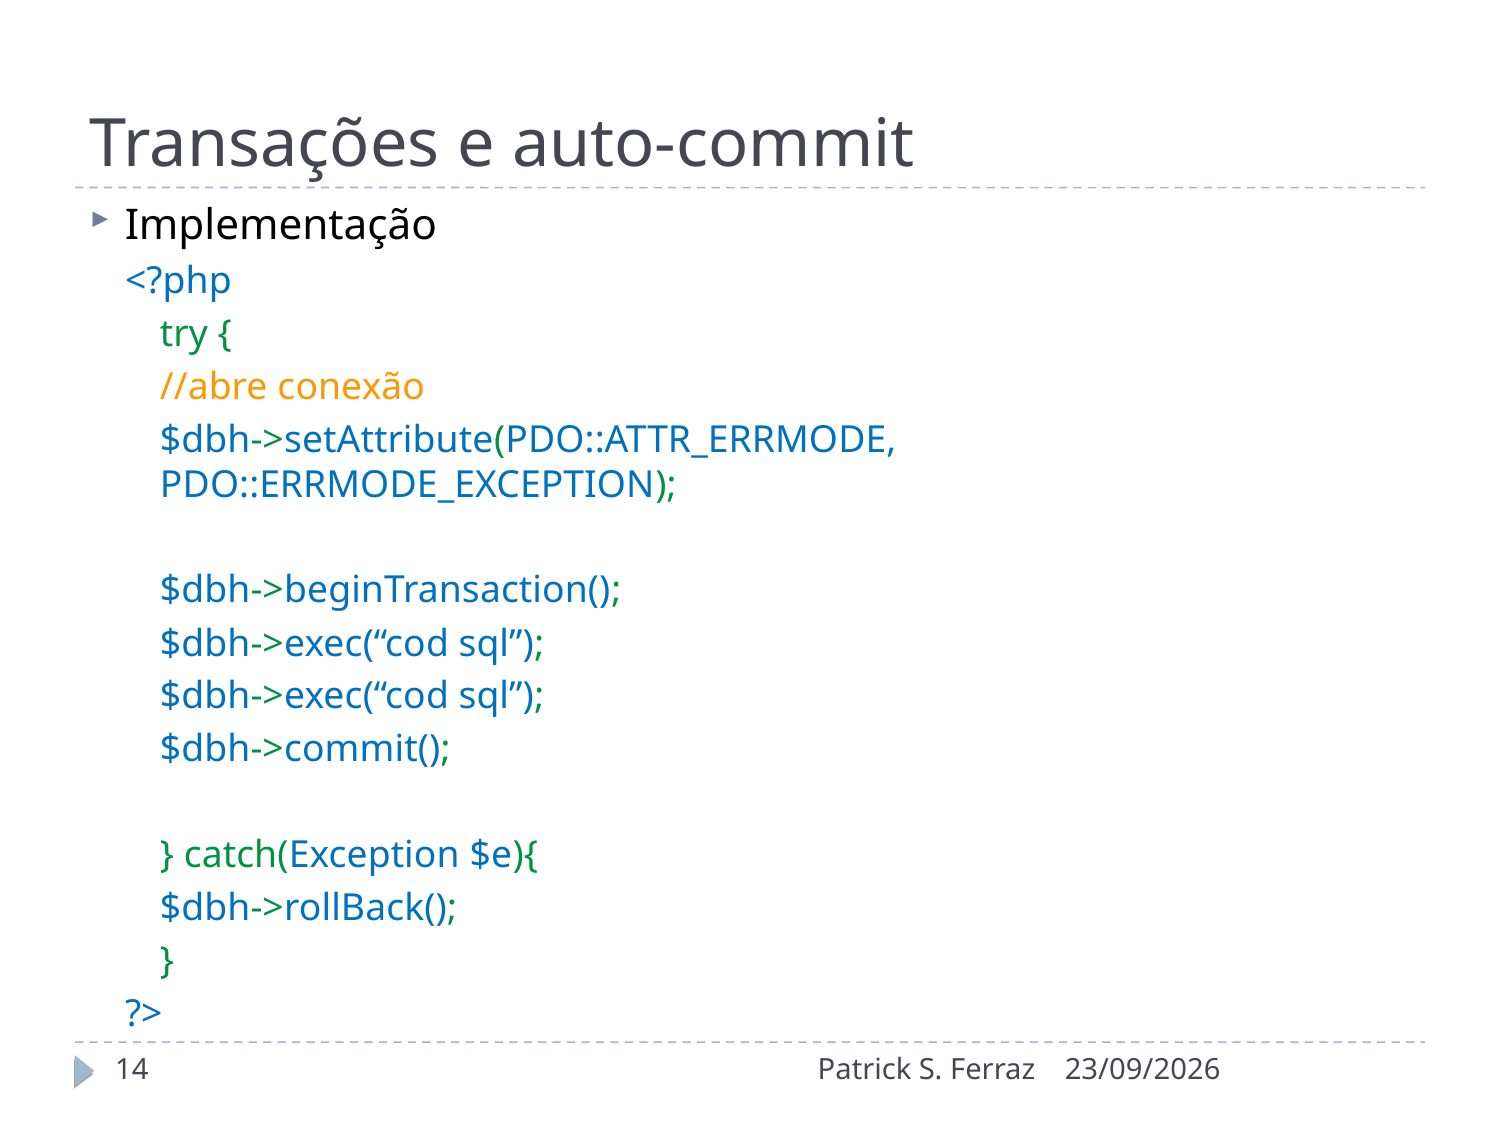

# Transações e auto-commit
Implementação
<?php
	try {
		//abre conexão
		$dbh->setAttribute(PDO::ATTR_ERRMODE, 	PDO::ERRMODE_EXCEPTION);
		$dbh->beginTransaction();
		$dbh->exec(“cod sql”);
		$dbh->exec(“cod sql”);
		$dbh->commit();
	} catch(Exception $e){
		$dbh->rollBack();
	}
?>
Patrick S. Ferraz